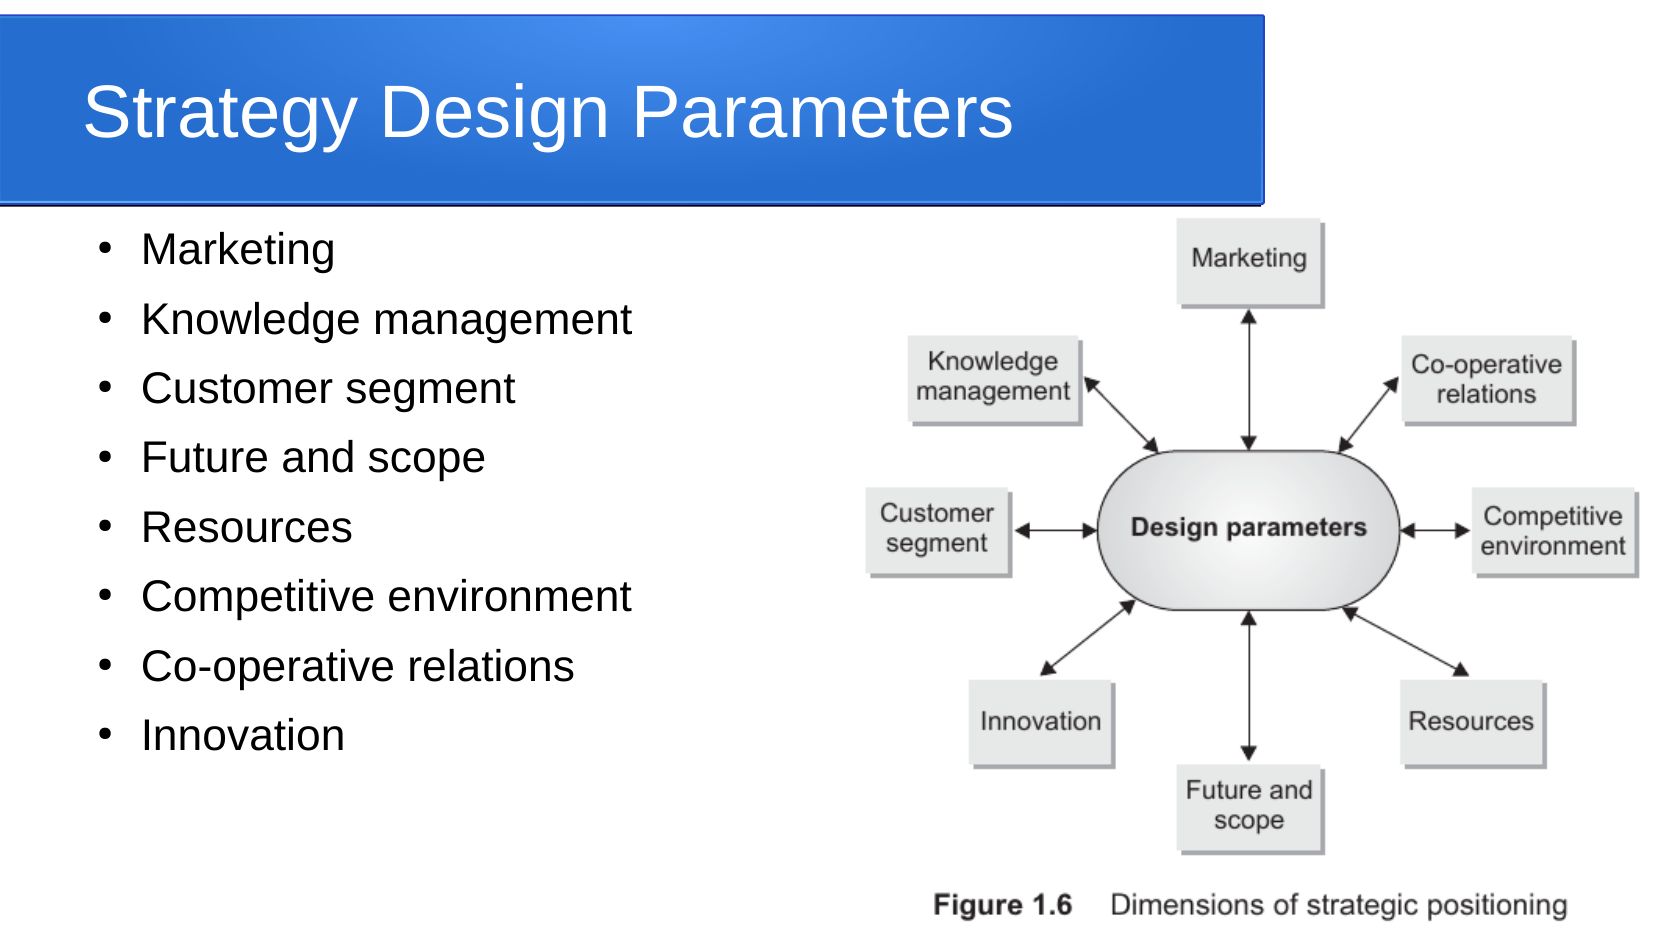

# Strategy Design Parameters
Marketing
Knowledge management
Customer segment
Future and scope
Resources
Competitive environment
Co-operative relations
Innovation